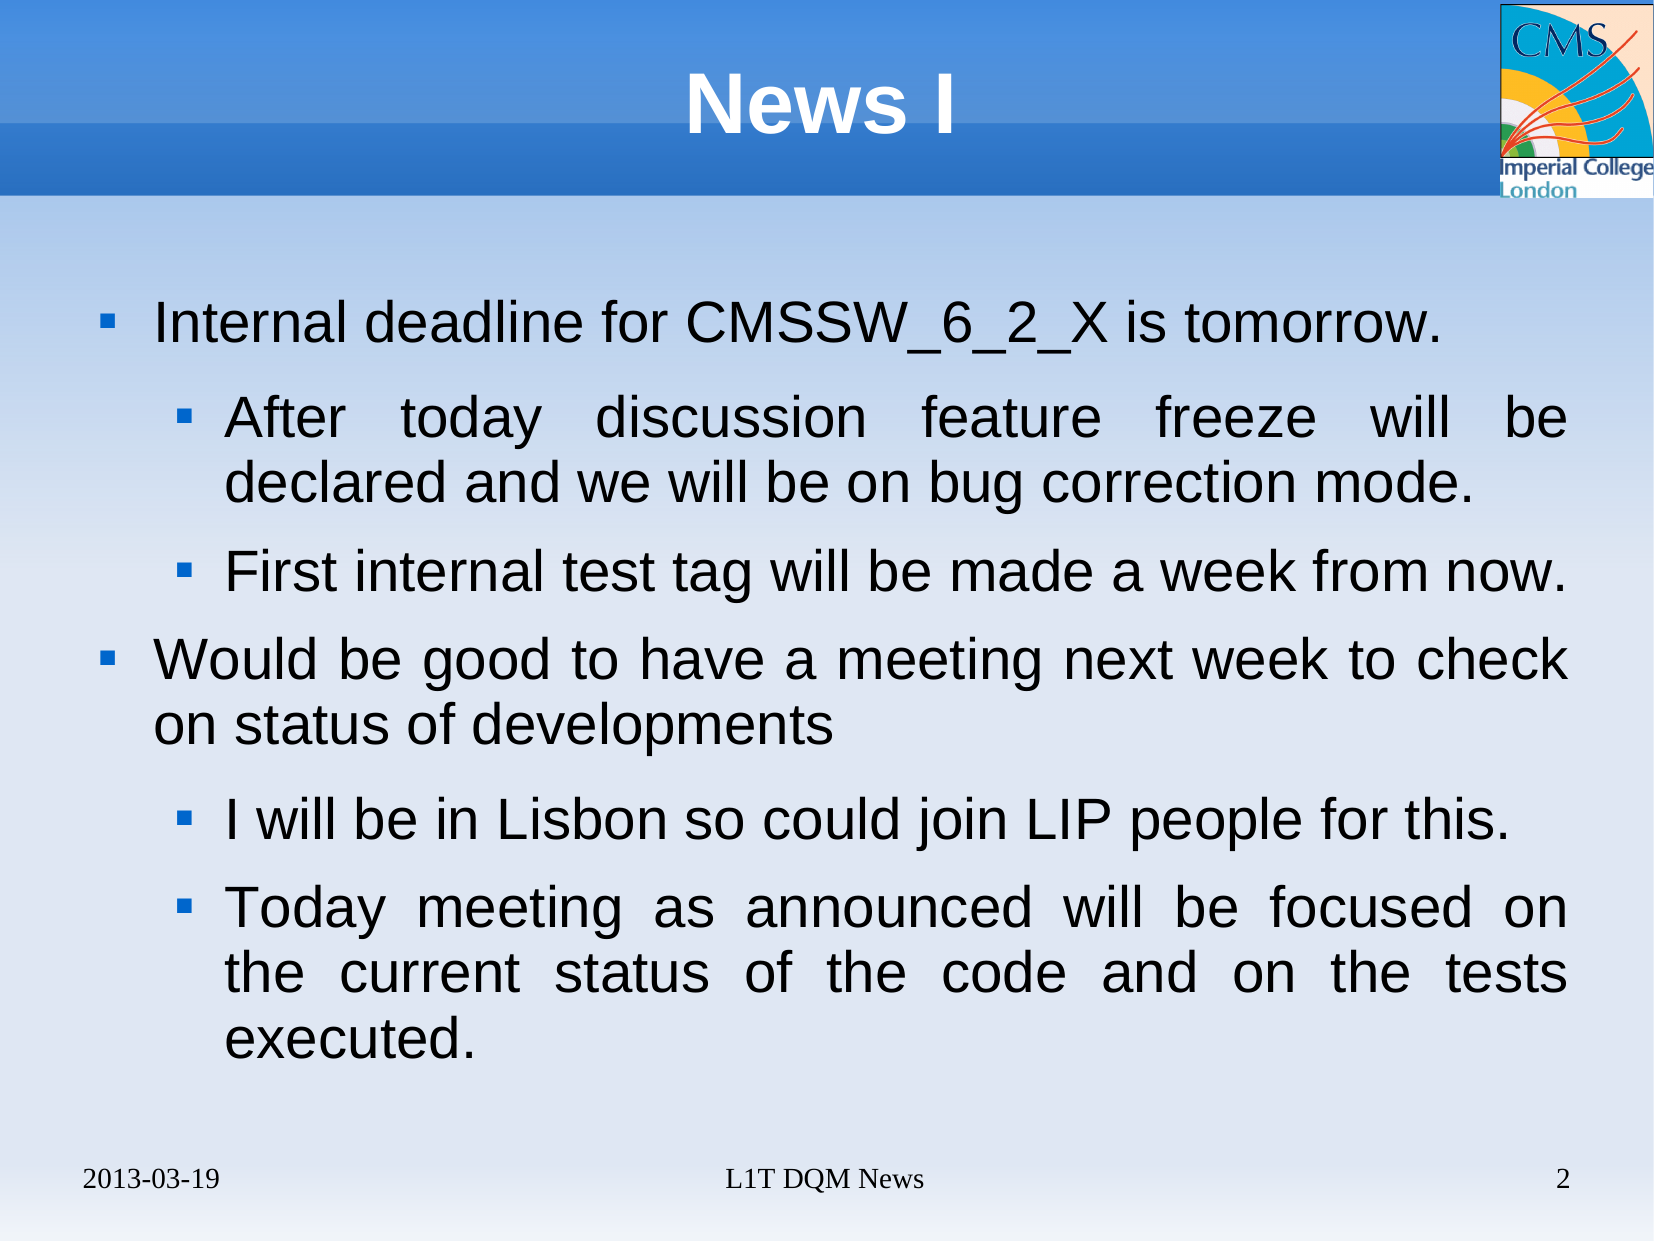

# News I
Internal deadline for CMSSW_6_2_X is tomorrow.
After today discussion feature freeze will be declared and we will be on bug correction mode.
First internal test tag will be made a week from now.
Would be good to have a meeting next week to check on status of developments
I will be in Lisbon so could join LIP people for this.
Today meeting as announced will be focused on the current status of the code and on the tests executed.
2013-03-19
L1T DQM News
2